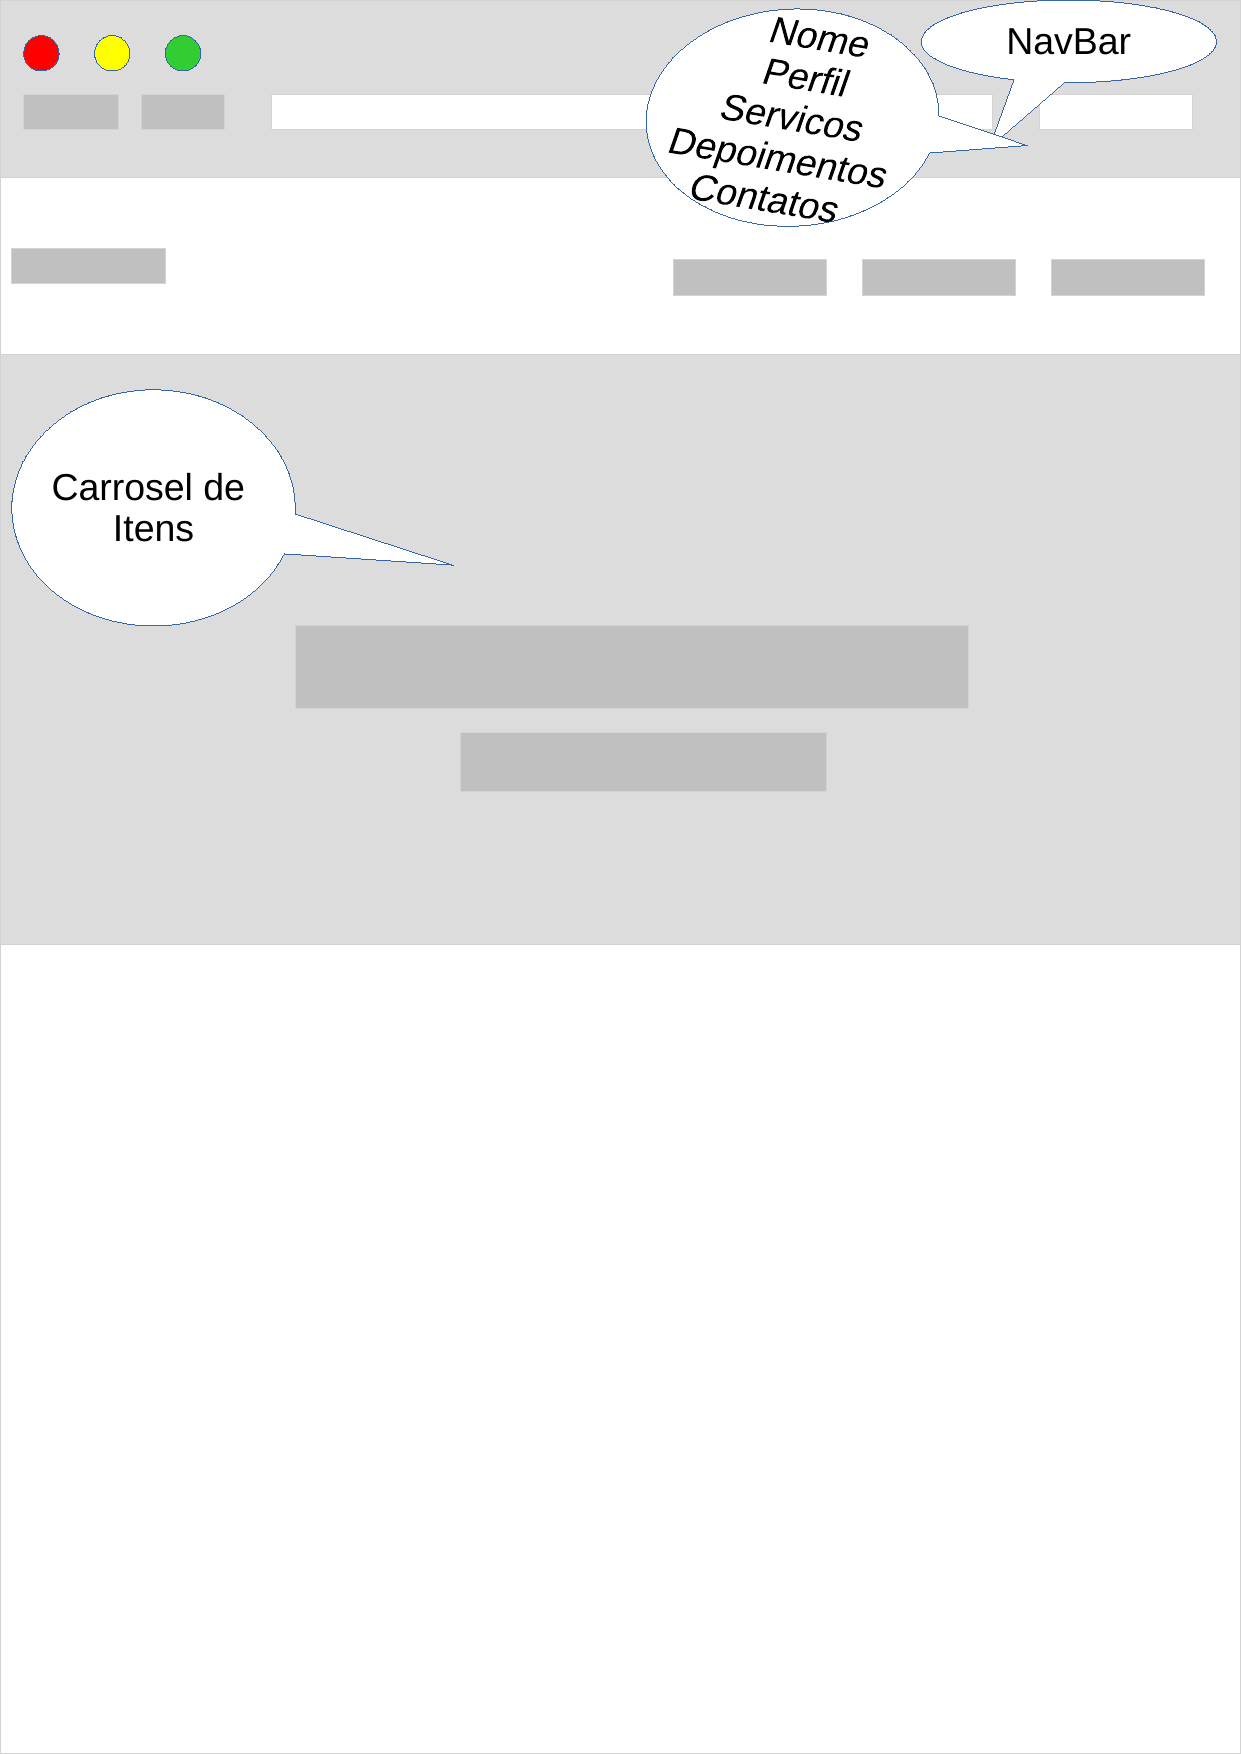

NavBar
Nome
Perfil
Servicos
Depoimentos
Contatos
Carrosel de
Itens
Tipografia
Calltoaction
Titulo
Texto